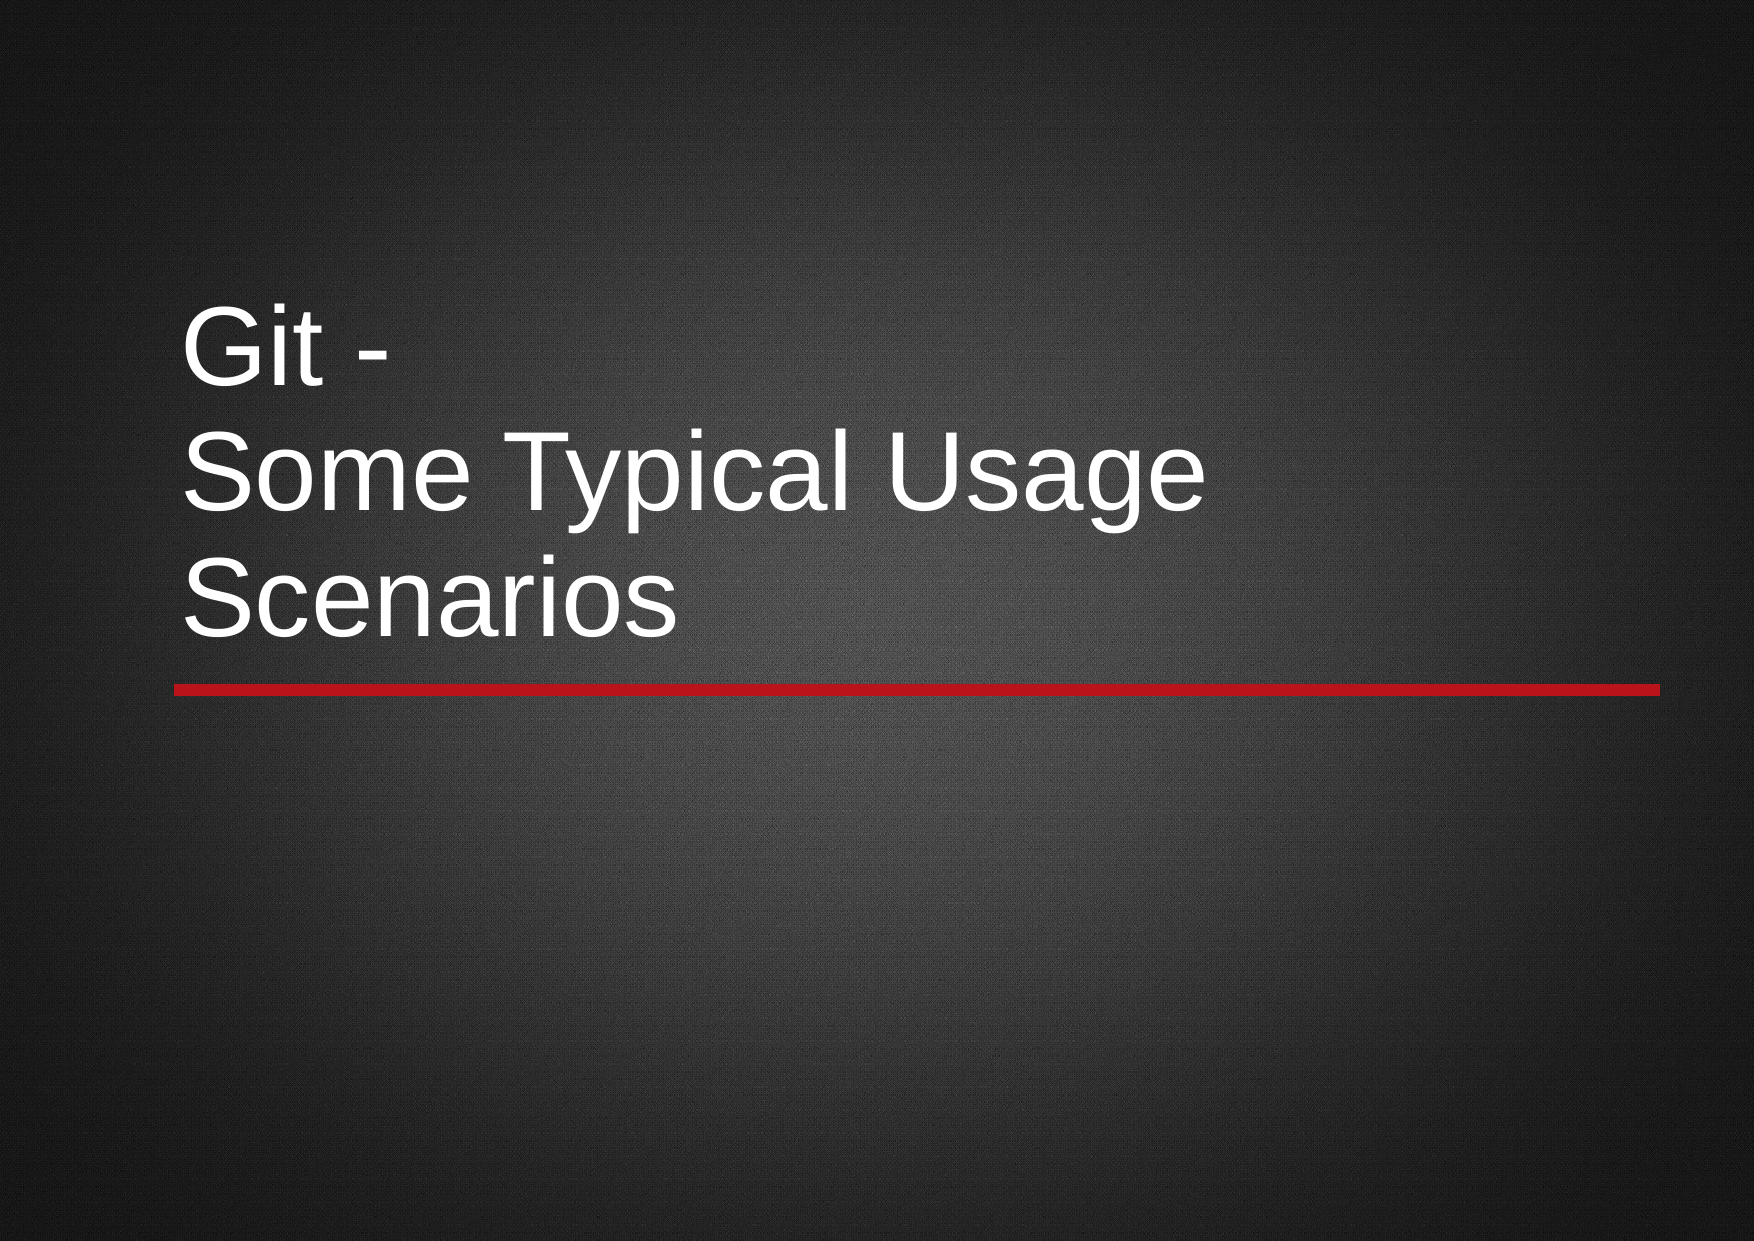

# Git - Some Typical Usage Scenarios